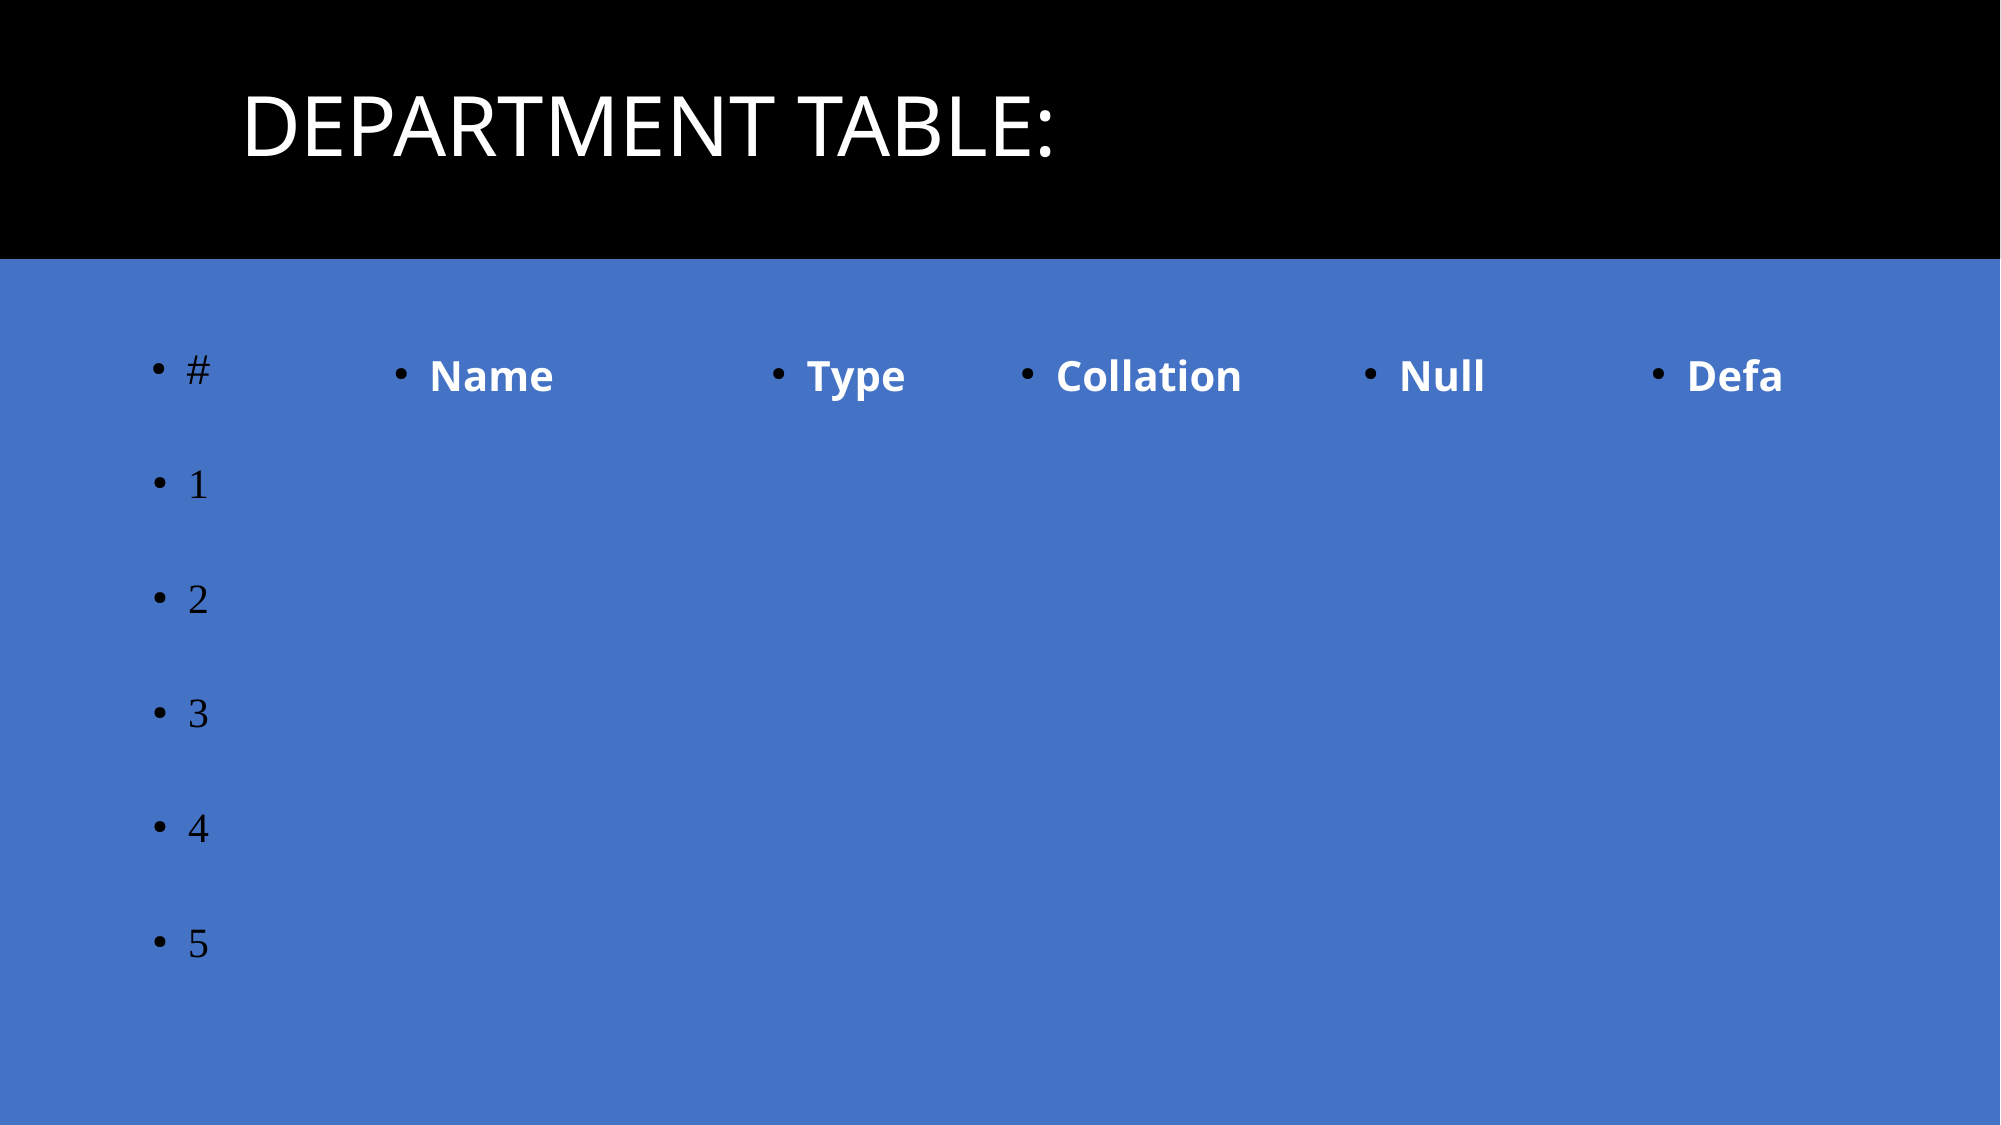

# DEPARTMENT TABLE:
| # | Name | Type | Collation | Null | Defa |
| --- | --- | --- | --- | --- | --- |
| 1 | | | | | |
| 2 | | | | | |
| 3 | | | | | |
| 4 | | | | | |
| 5 | | | | | |